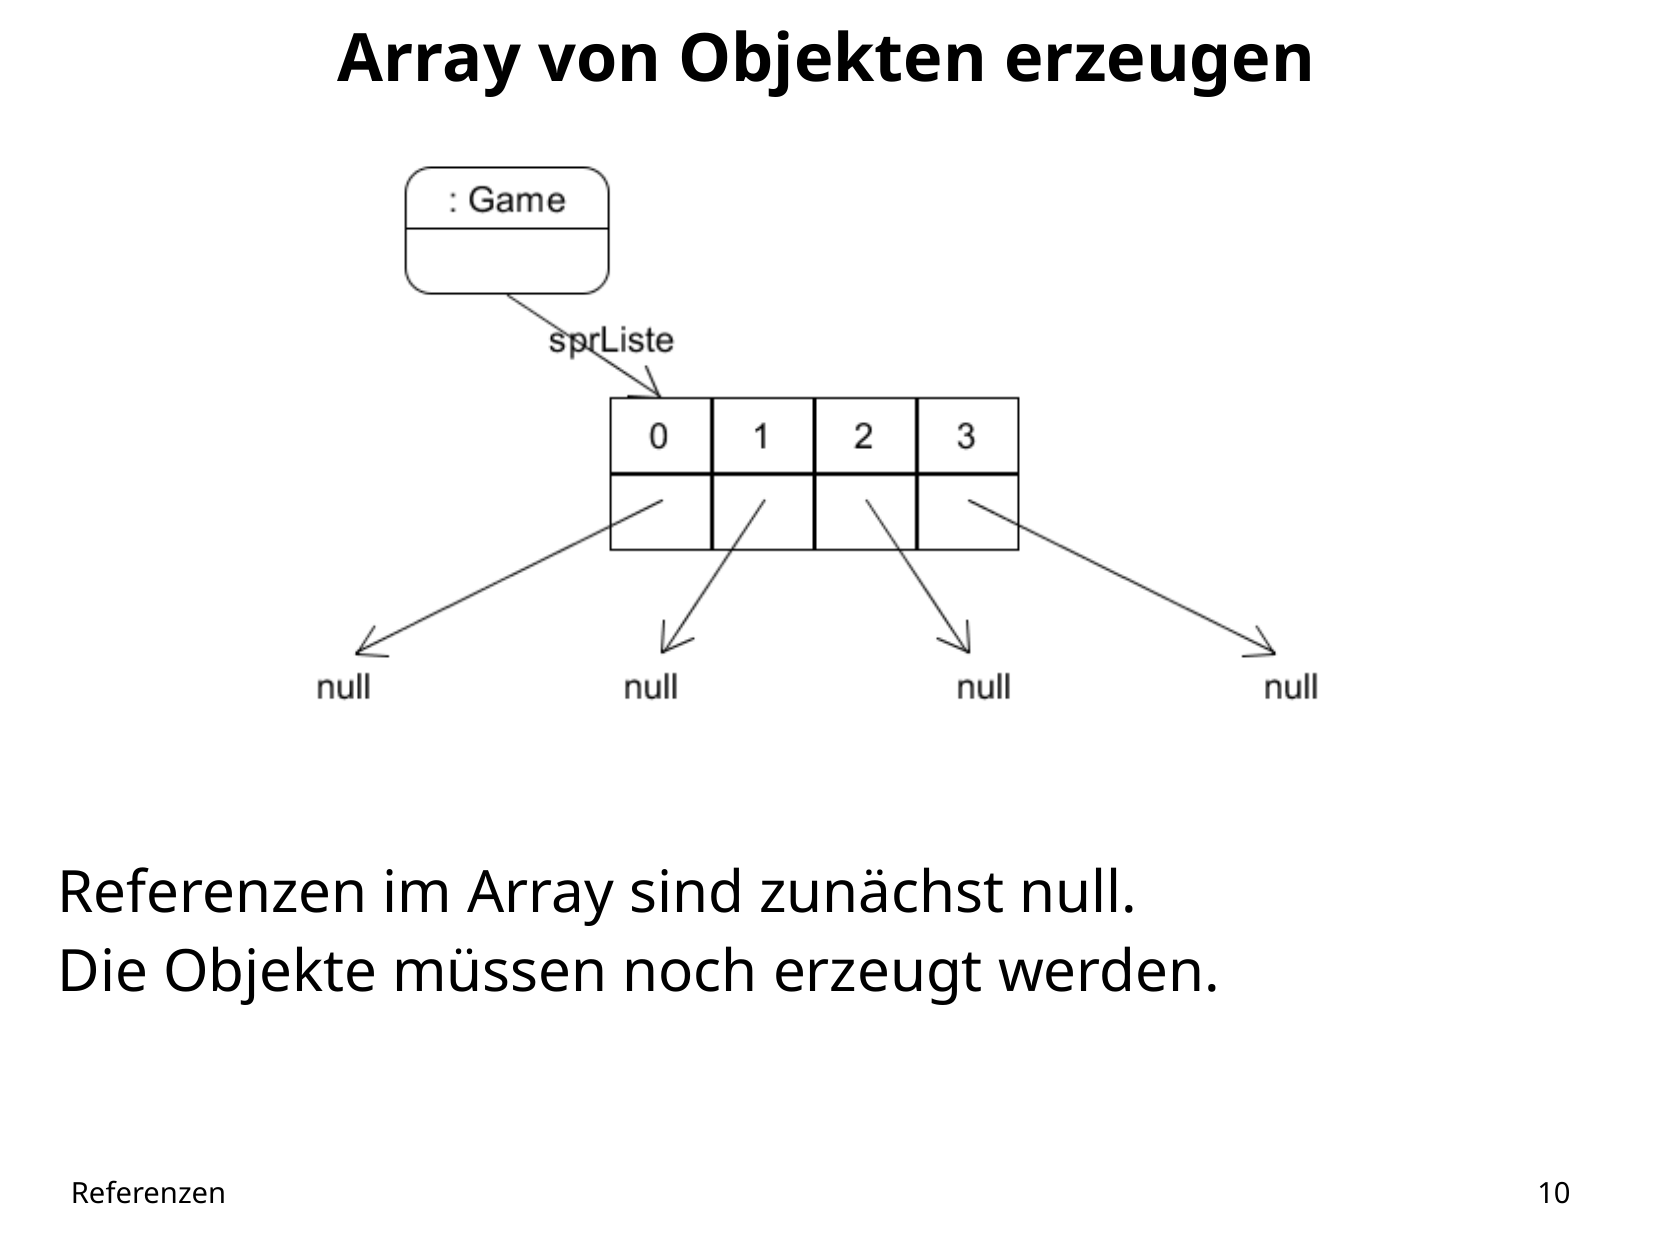

# Array von Objekten erzeugen
Referenzen im Array sind zunächst null.
Die Objekte müssen noch erzeugt werden.
Referenzen
10